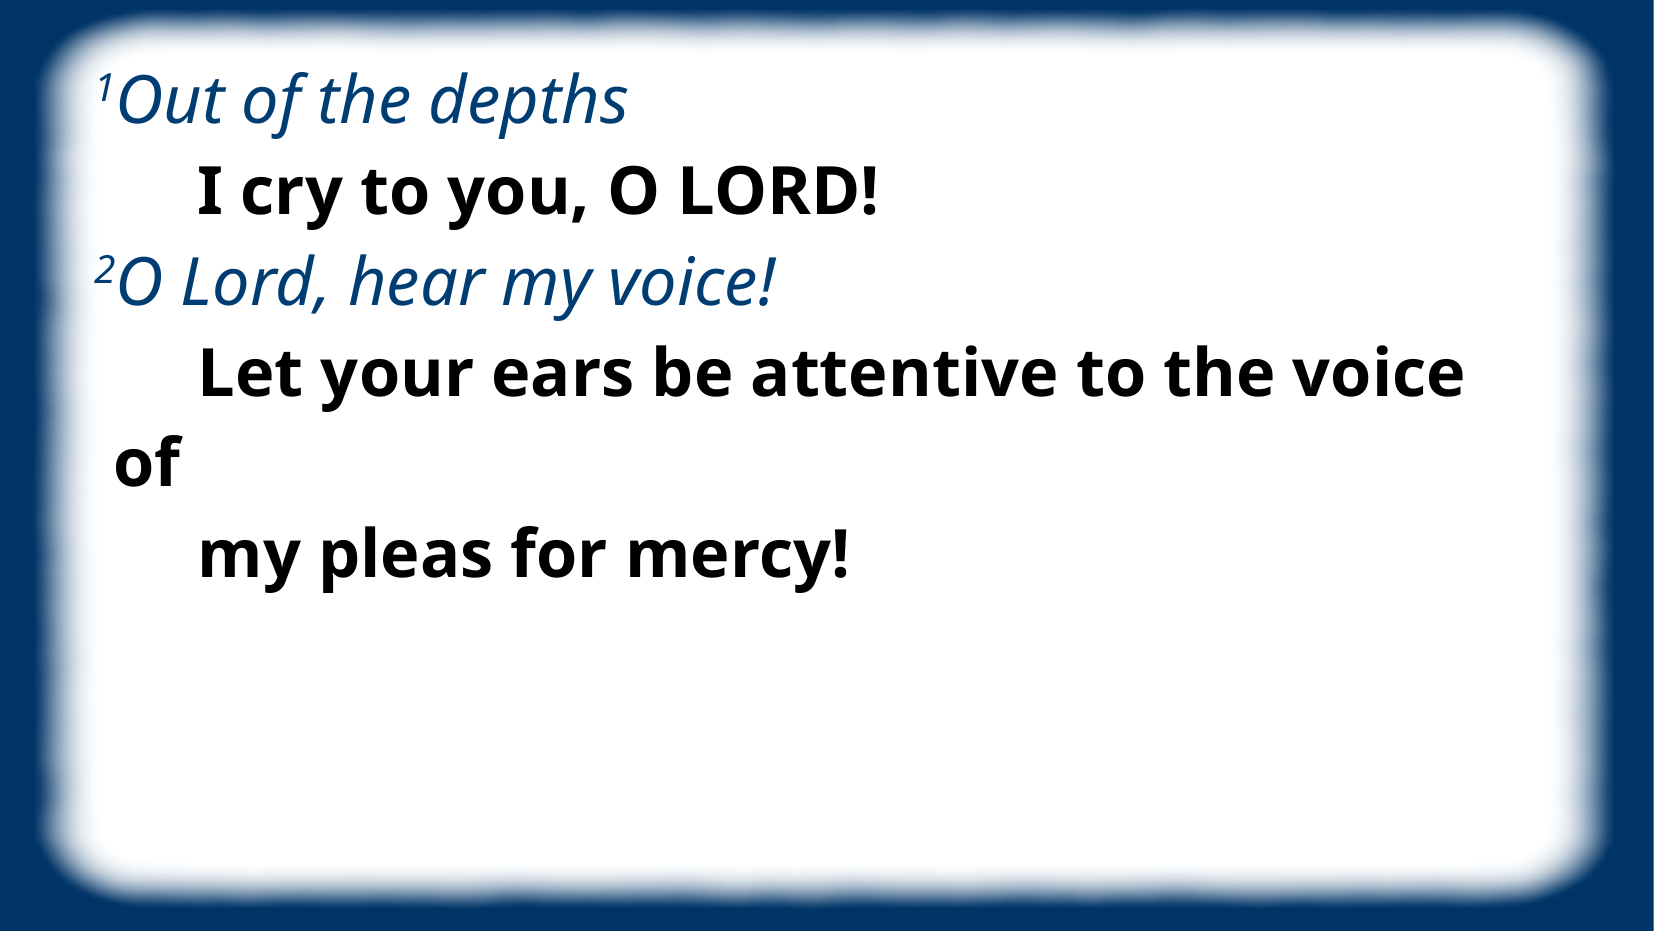

1Out of the depths
 I cry to you, O LORD!
2O Lord, hear my voice!
 Let your ears be attentive to the voice of
 my pleas for mercy!